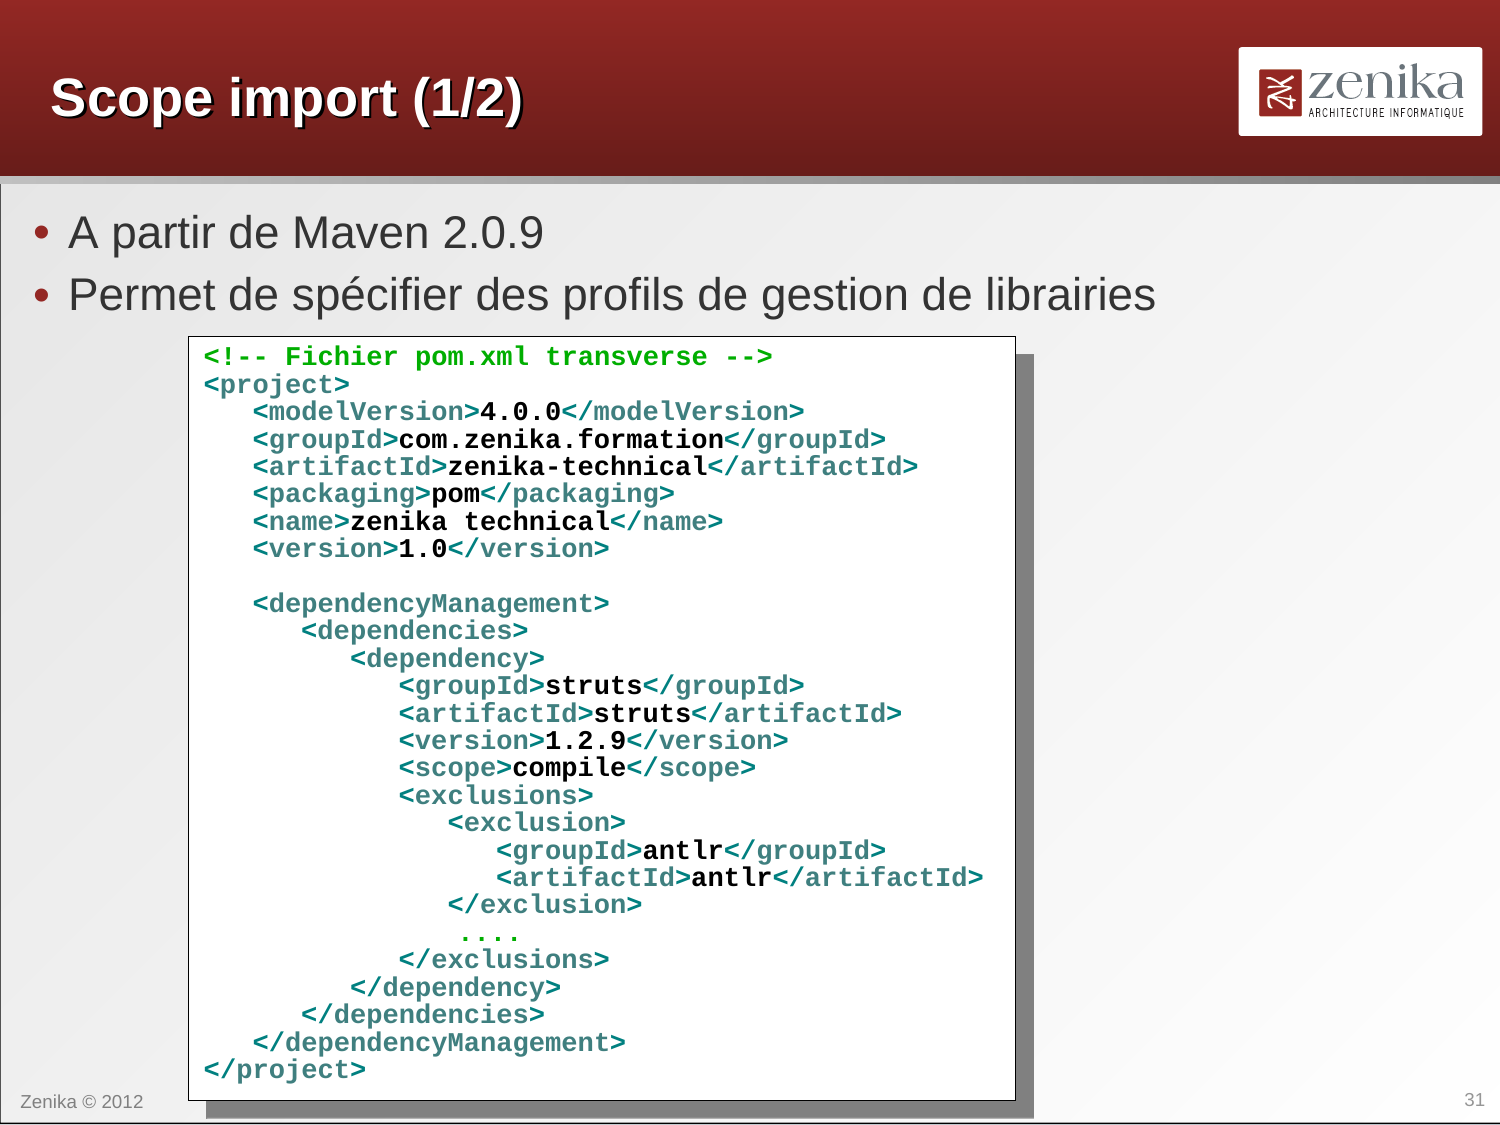

# Scope import (1/2)
A partir de Maven 2.0.9
Permet de spécifier des profils de gestion de librairies
<!-- Fichier pom.xml transverse -->
<project>
 <modelVersion>4.0.0</modelVersion>
 <groupId>com.zenika.formation</groupId>
 <artifactId>zenika-technical</artifactId>
 <packaging>pom</packaging>
 <name>zenika technical</name>
 <version>1.0</version>
 <dependencyManagement>
 <dependencies>
 <dependency>
 <groupId>struts</groupId>
 <artifactId>struts</artifactId>
 <version>1.2.9</version>
 <scope>compile</scope>
 <exclusions>
 <exclusion>
 <groupId>antlr</groupId>
 <artifactId>antlr</artifactId>
 </exclusion>
 			 ....
 </exclusions>
 </dependency>
 </dependencies>
 </dependencyManagement>
</project>